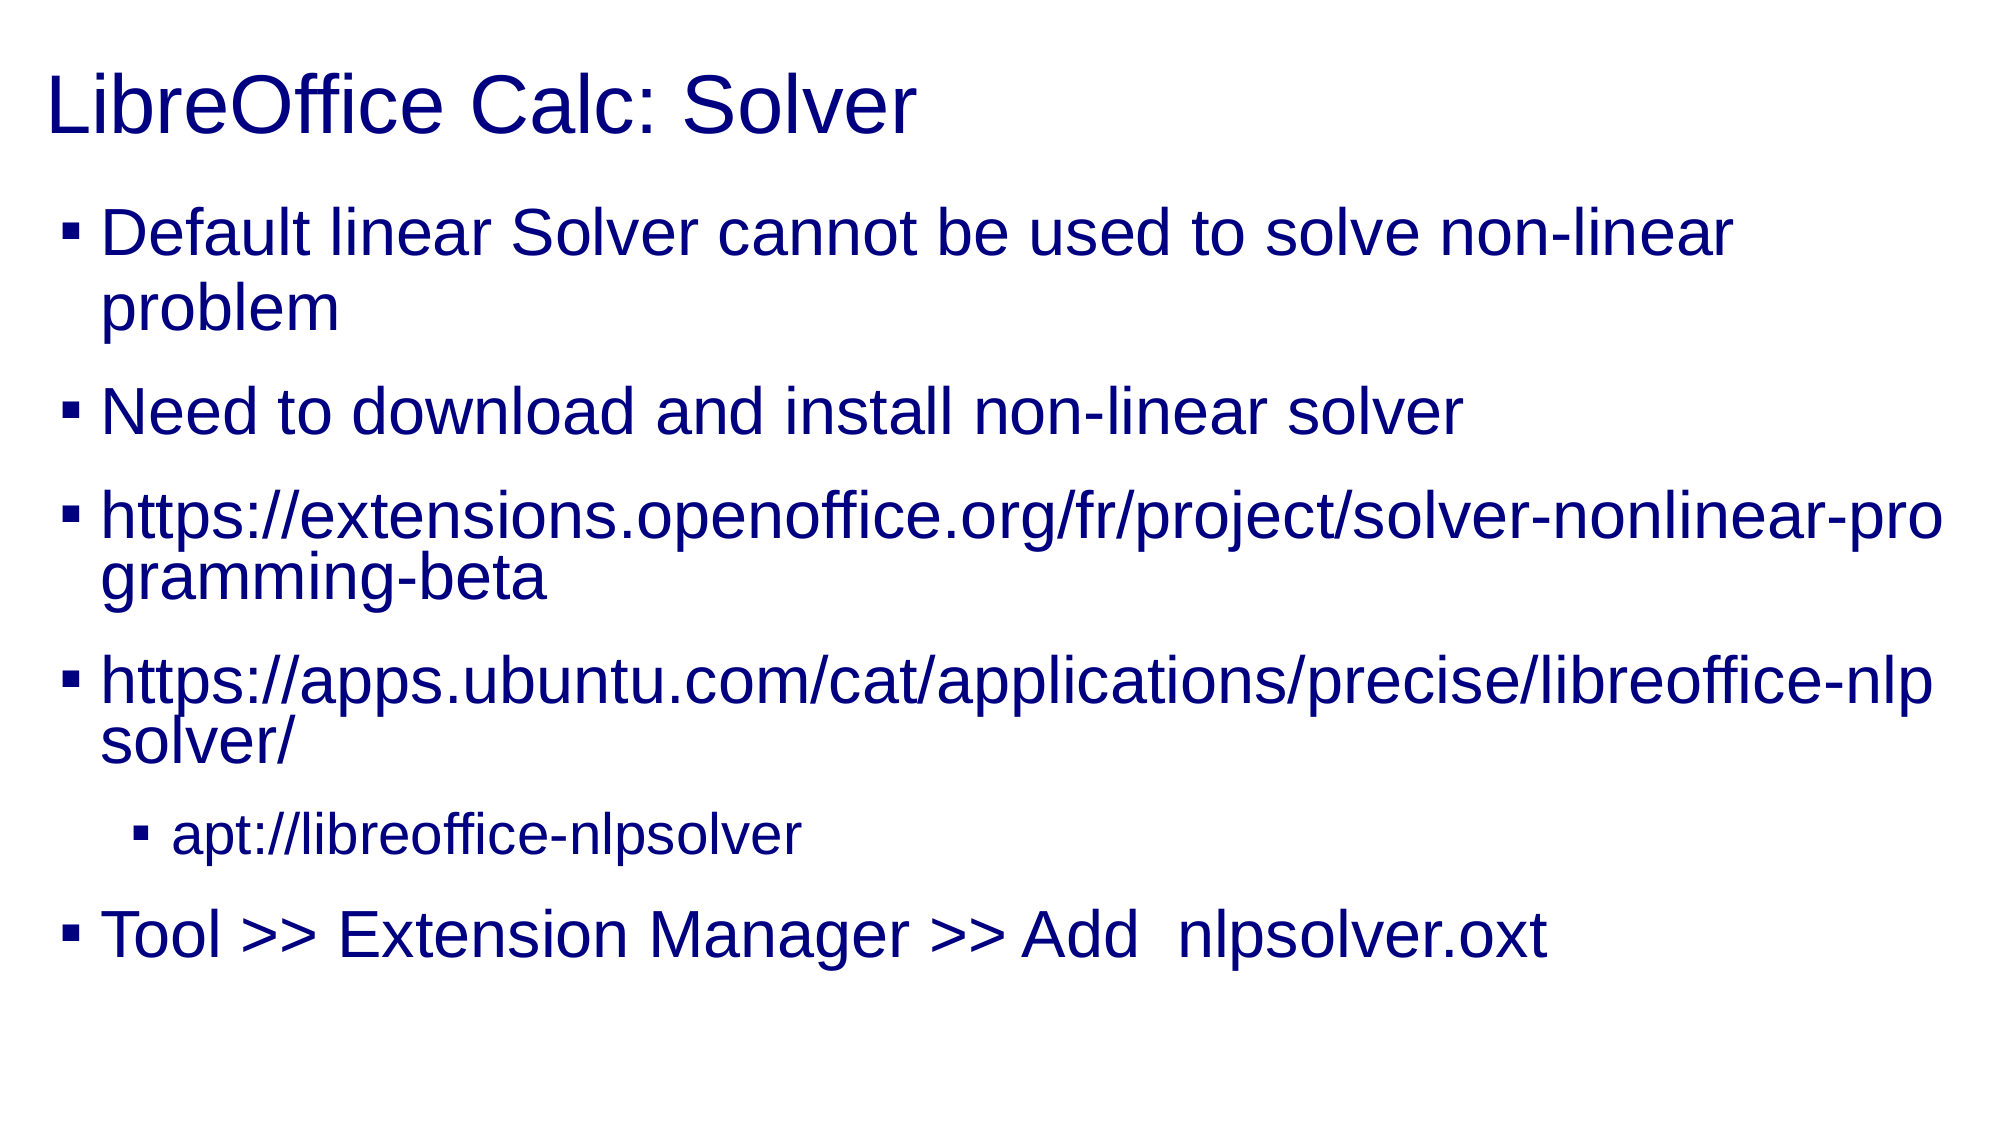

# LibreOffice Calc: Solver
Default linear Solver cannot be used to solve non-linear problem
Need to download and install non-linear solver
https://extensions.openoffice.org/fr/project/solver-nonlinear-programming-beta
https://apps.ubuntu.com/cat/applications/precise/libreoffice-nlpsolver/
apt://libreoffice-nlpsolver
Tool >> Extension Manager >> Add nlpsolver.oxt